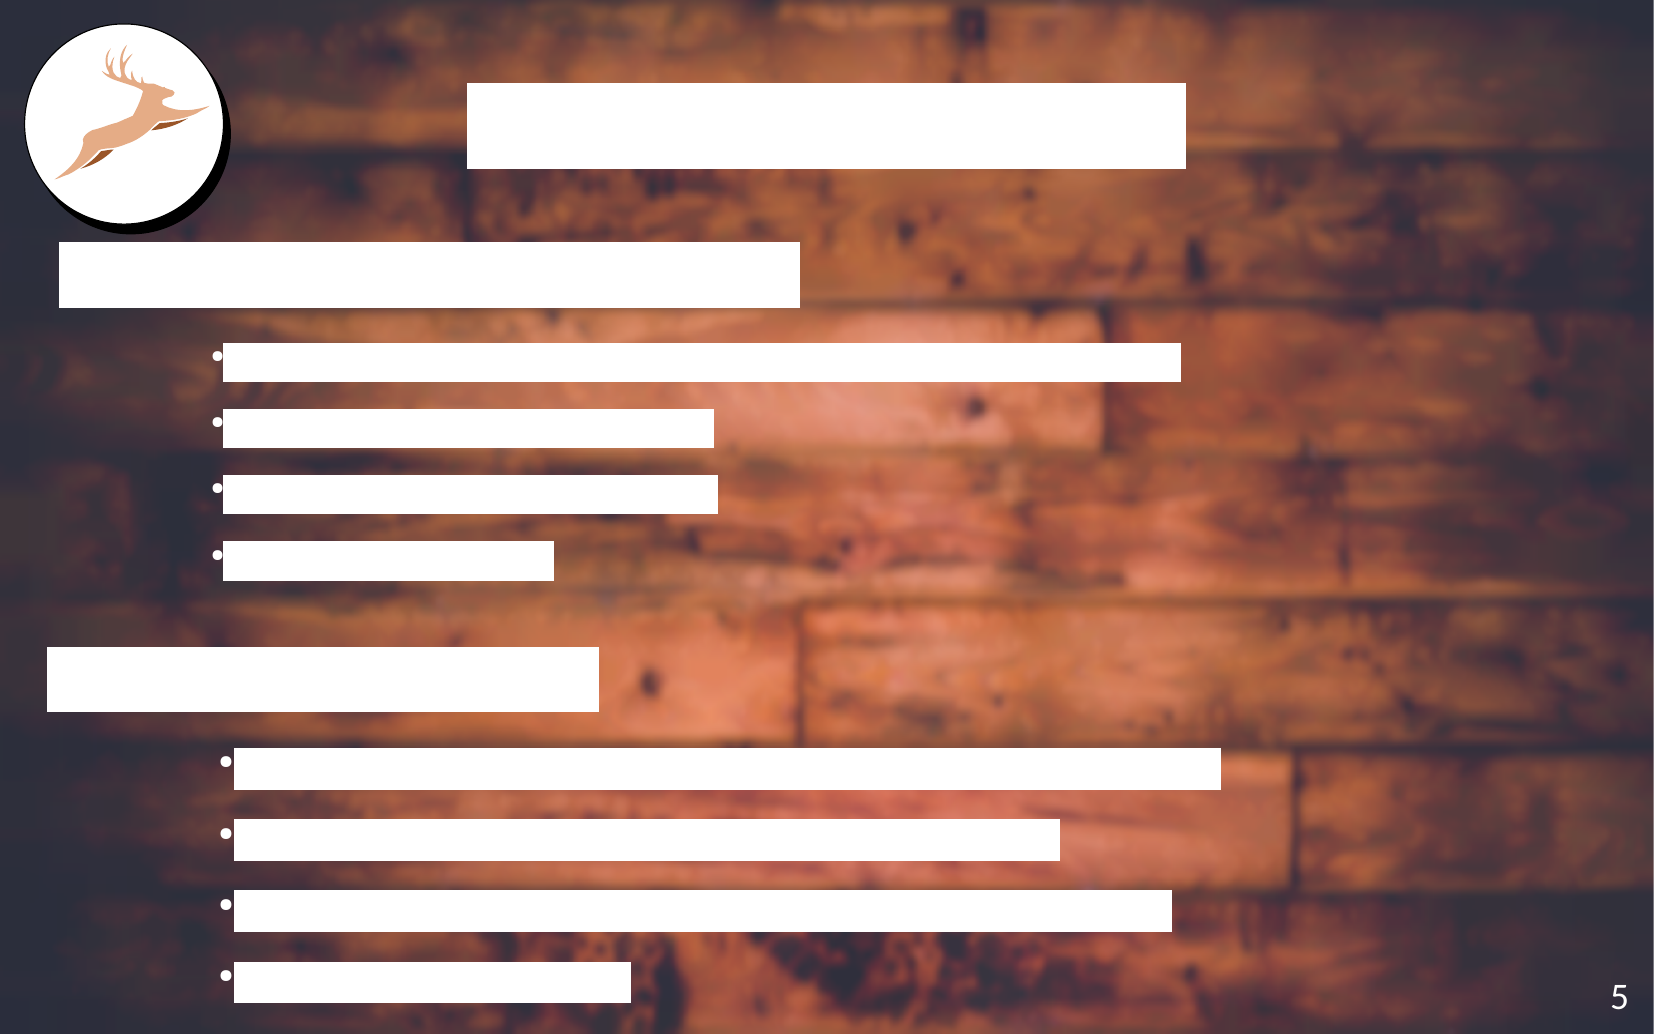

# Difficultés rencontrés
Difficultés organisationnelles
 Gestion et synchronisation des travaux de chaque personne.
 Mises à niveaux et formations.
 Trouver du temps pour se voir.
 Finir dans les temps.
Difficultés techniques
 Sécurité dans la partie cliente (cookies, injections XSS, ...).
 Apprentissage et utilisation du framework Zend.
 Serveurs d'événements (websockets + requêtes HTTP).
 Gestion du Dashboard.
5